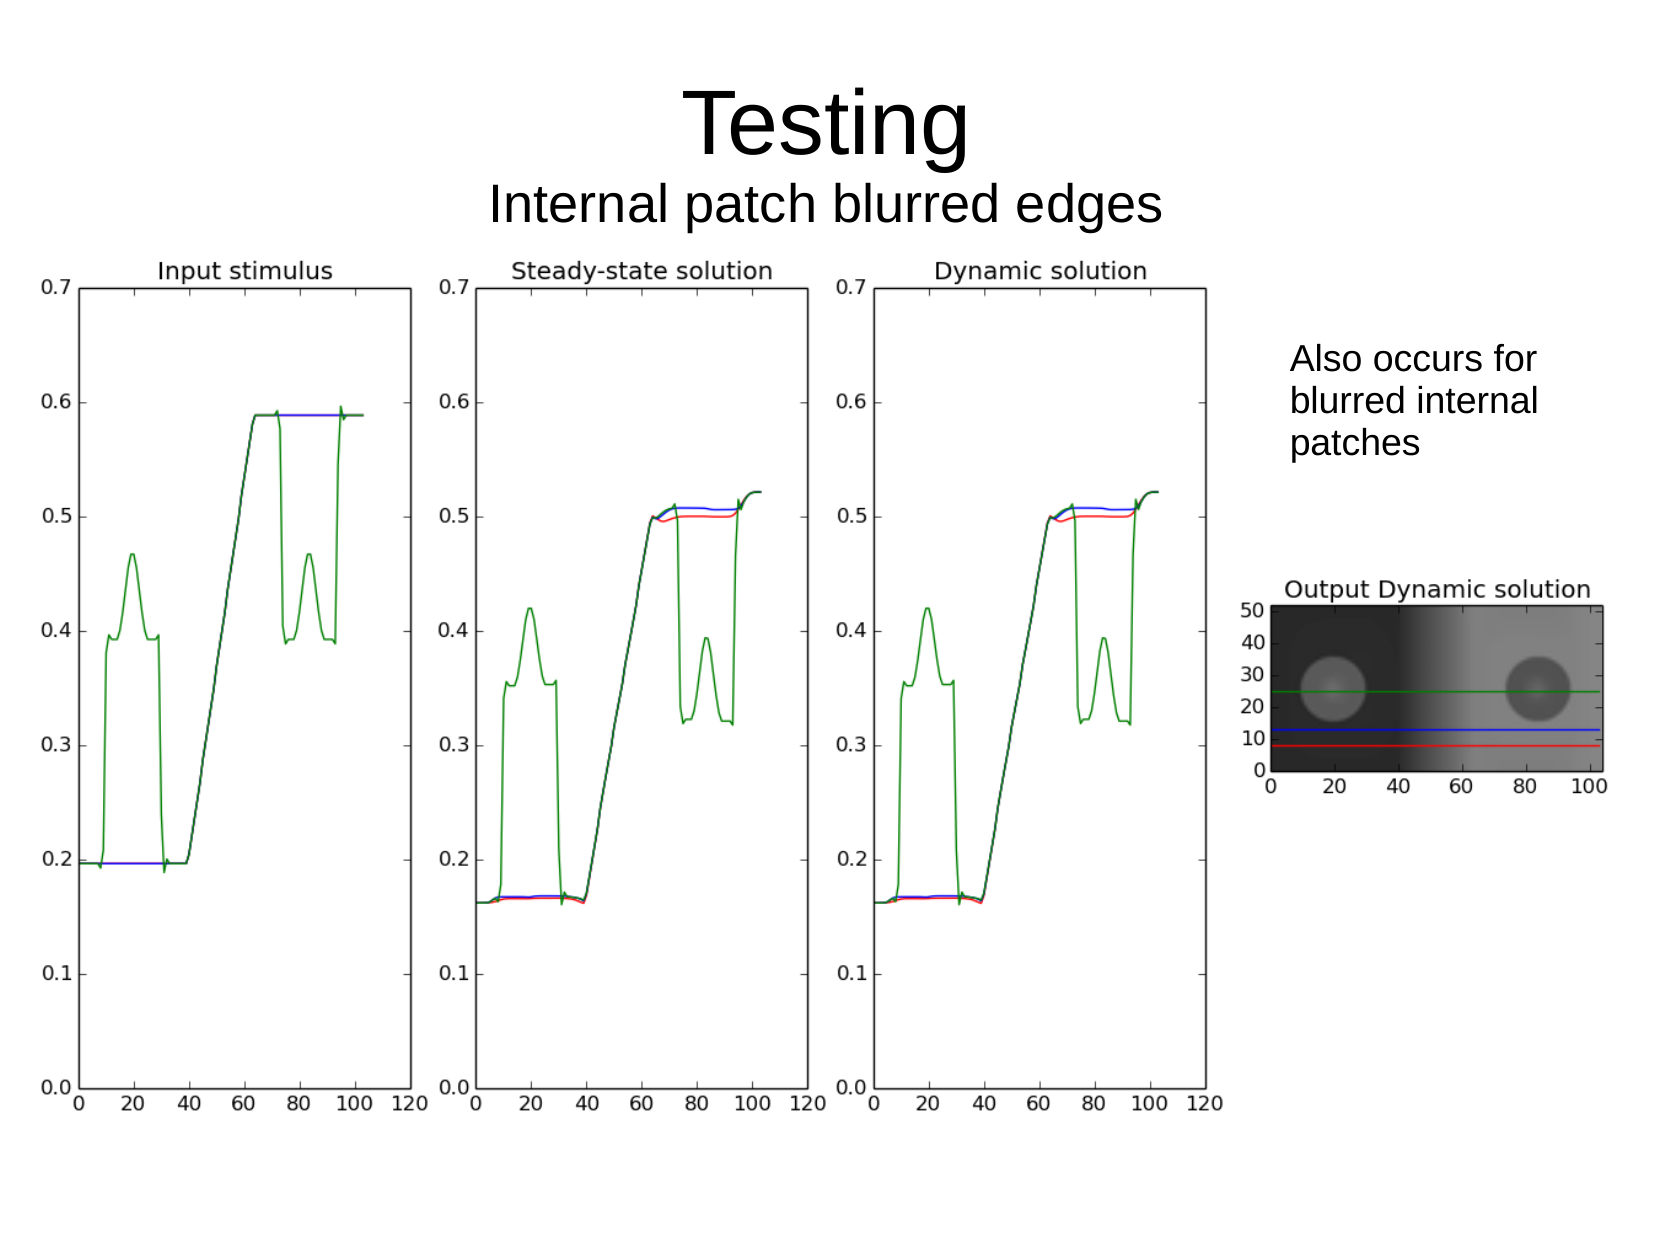

# Testing Internal patch blurred edges
Also occurs for blurred internal patches